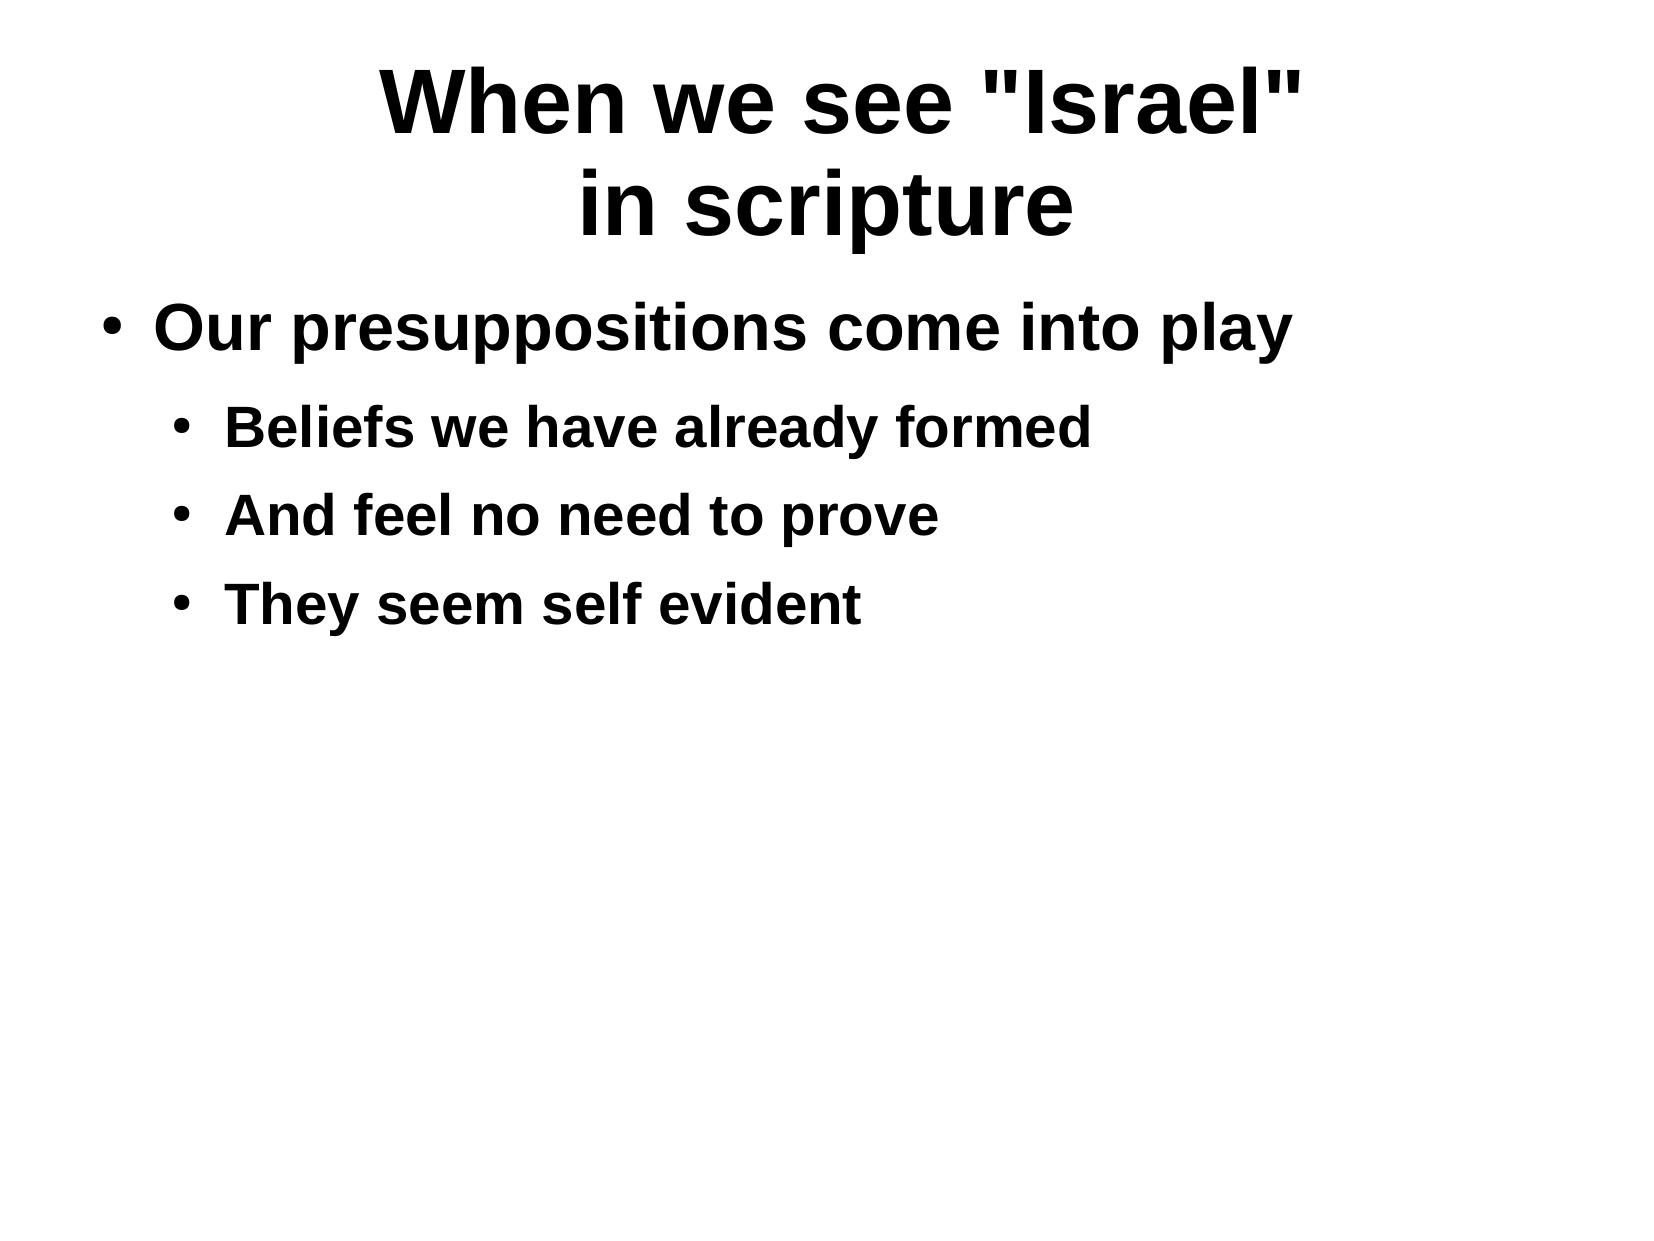

# When we see "Israel" in scripture
Our presuppositions come into play
Beliefs we have already formed
And feel no need to prove
They seem self evident